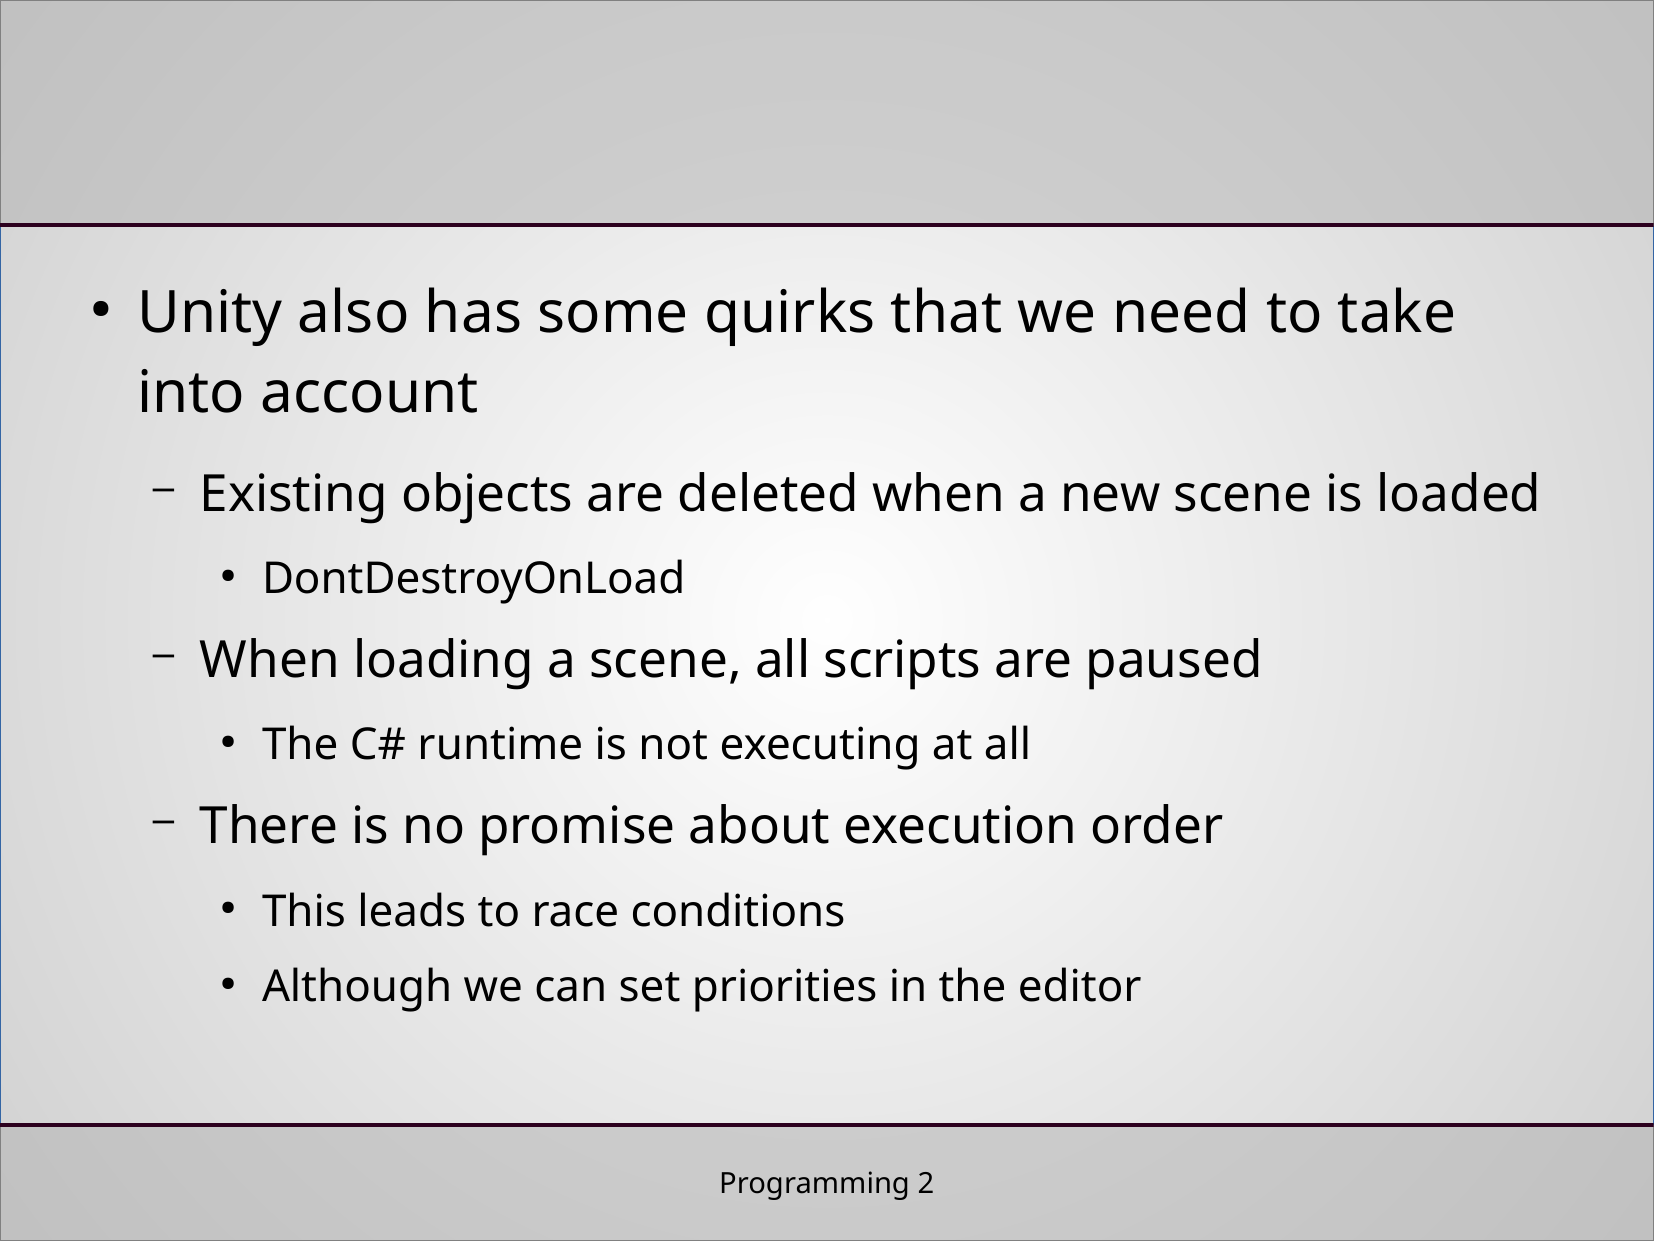

#
Unity also has some quirks that we need to take into account
Existing objects are deleted when a new scene is loaded
DontDestroyOnLoad
When loading a scene, all scripts are paused
The C# runtime is not executing at all
There is no promise about execution order
This leads to race conditions
Although we can set priorities in the editor